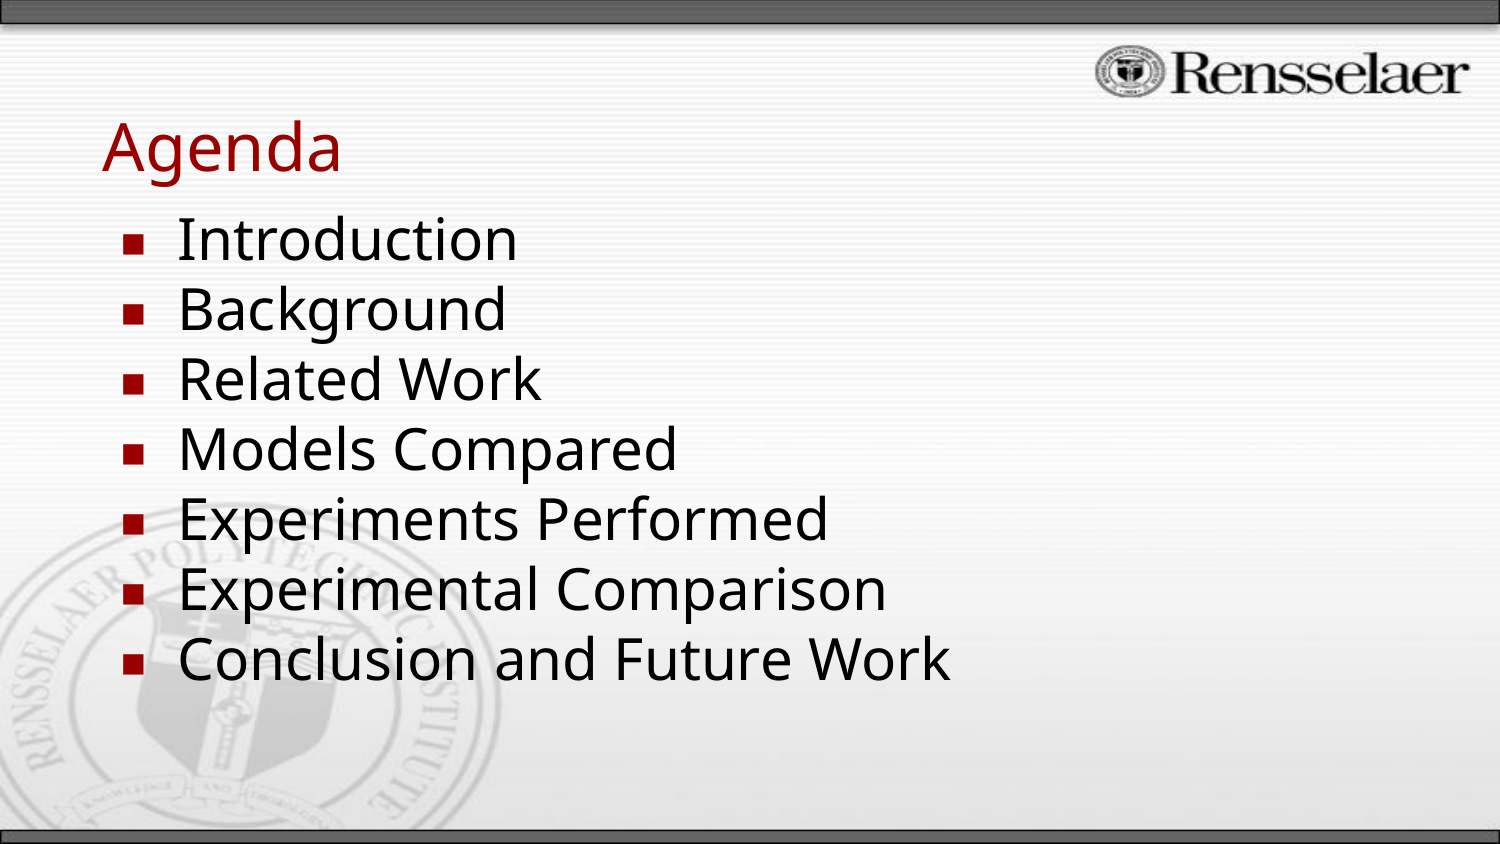

# Agenda
Introduction
Background
Related Work
Models Compared
Experiments Performed
Experimental Comparison
Conclusion and Future Work